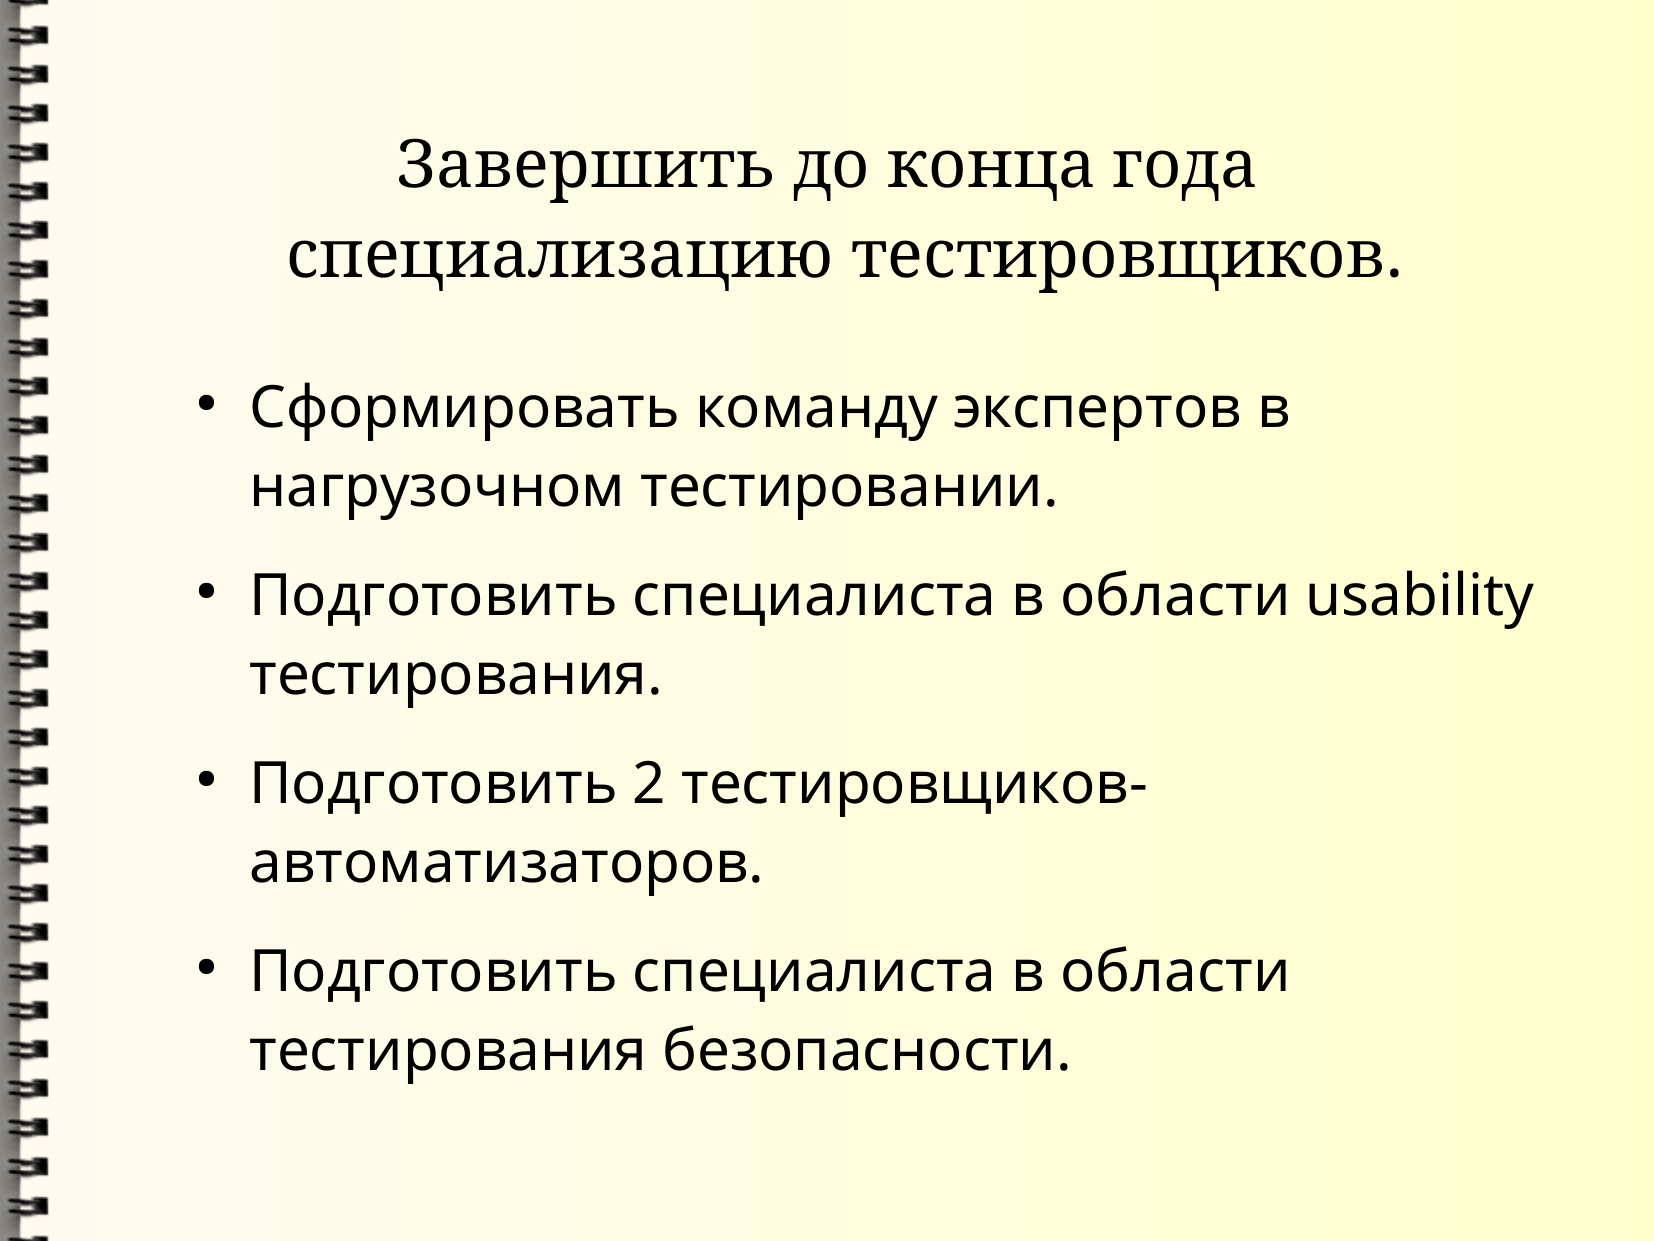

# Завершить до конца года специализацию тестировщиков.
Сформировать команду экспертов в нагрузочном тестировании.
Подготовить специалиста в области usability тестирования.
Подготовить 2 тестировщиков-автоматизаторов.
Подготовить специалиста в области тестирования безопасности.